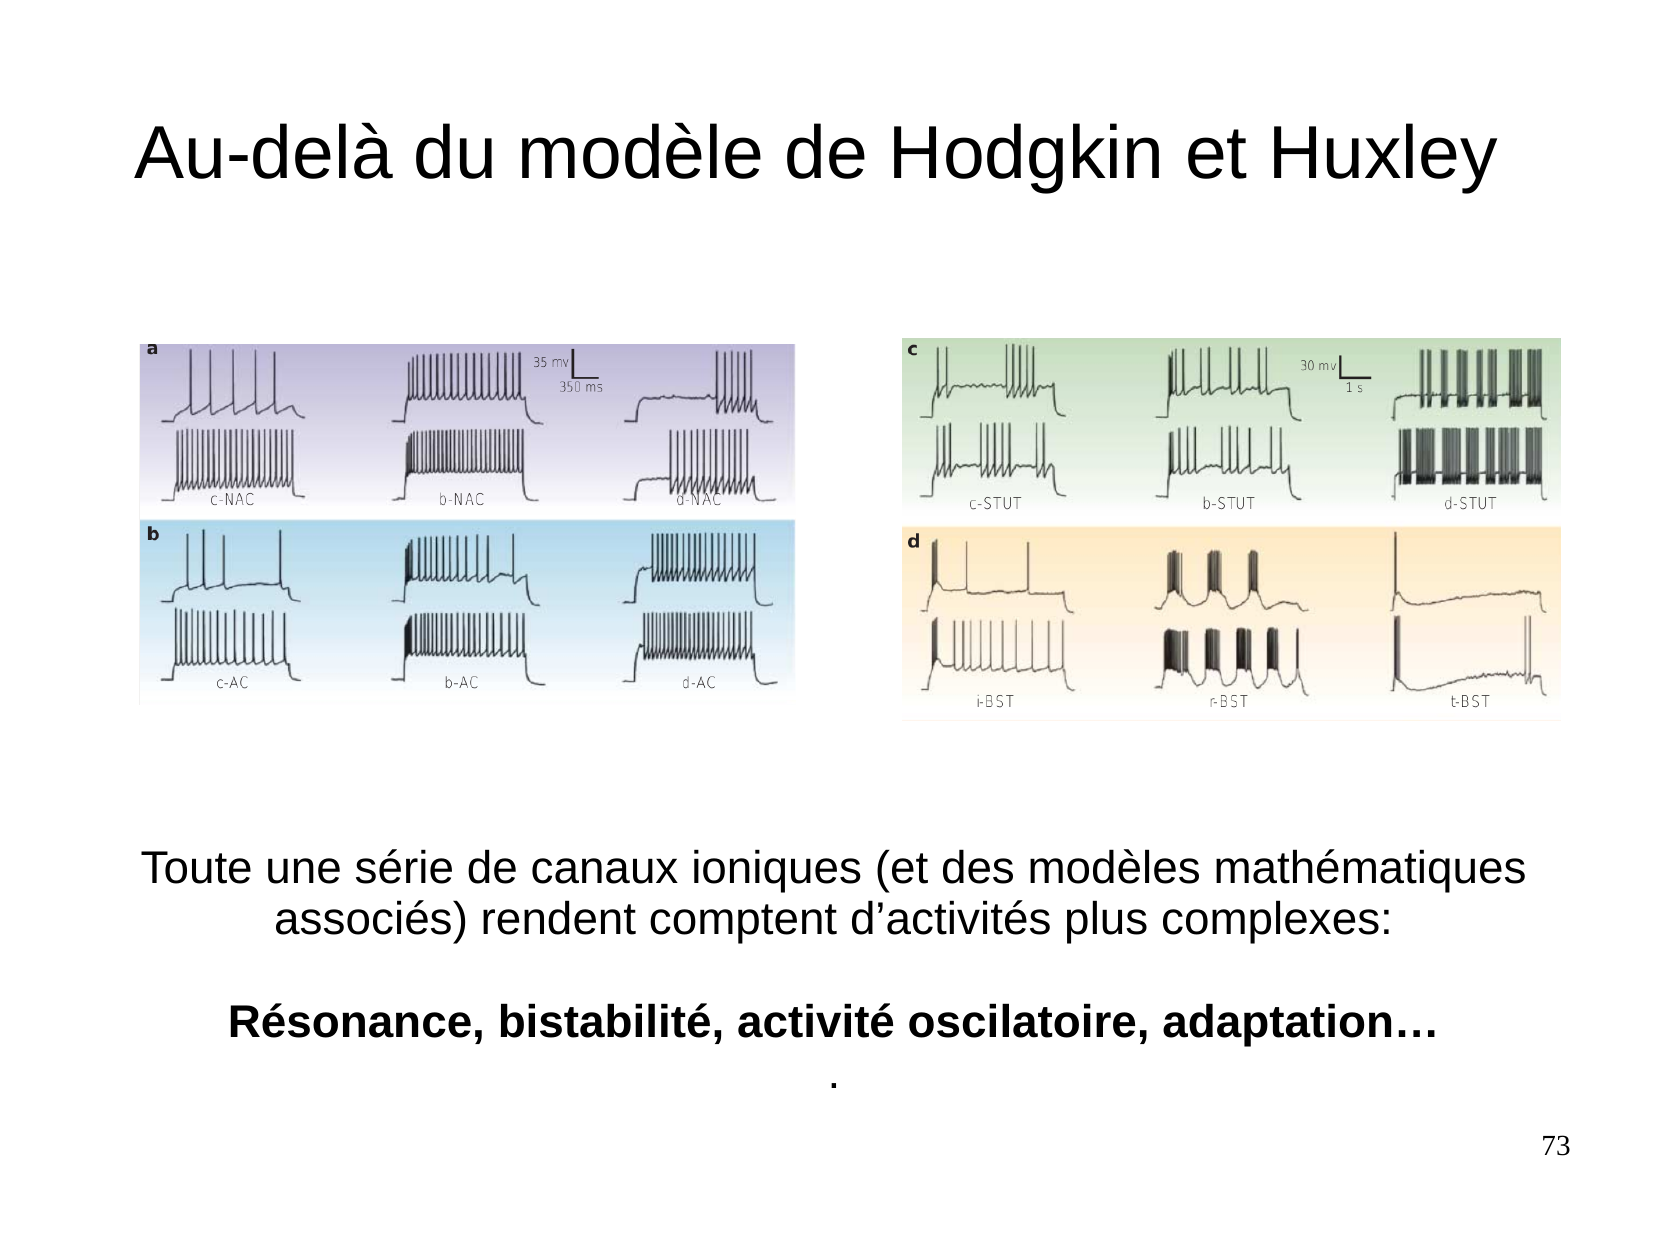

# Au-delà du modèle de Hodgkin et Huxley
Toute une série de canaux ioniques (et des modèles mathématiques associés) rendent comptent d’activités plus complexes:
Résonance, bistabilité, activité oscilatoire, adaptation…
.
73